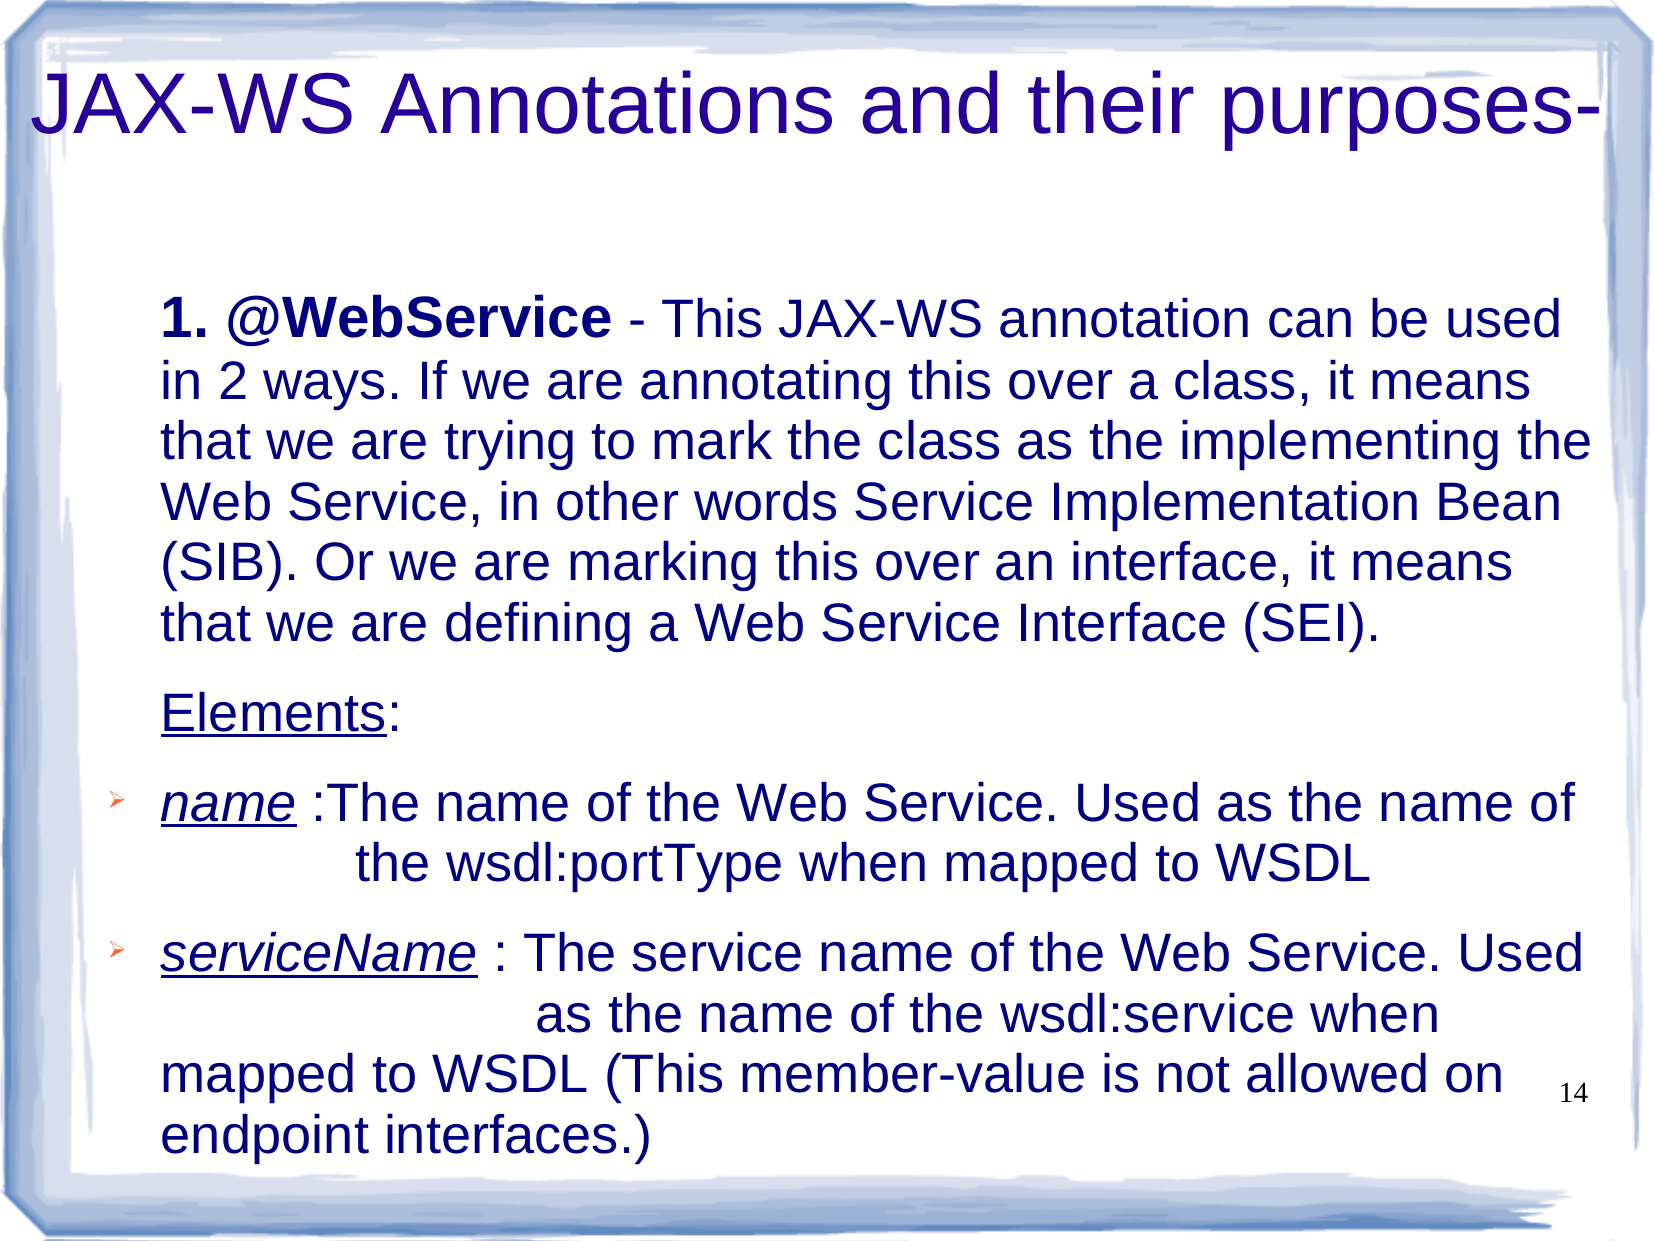

# JAX-WS Annotations and their purposes-
1. @WebService - This JAX-WS annotation can be used in 2 ways. If we are annotating this over a class, it means that we are trying to mark the class as the implementing the Web Service, in other words Service Implementation Bean (SIB). Or we are marking this over an interface, it means that we are defining a Web Service Interface (SEI).
Elements:
name :The name of the Web Service. Used as the name of the wsdl:portType when mapped to WSDL
serviceName : The service name of the Web Service. Used as the name of the wsdl:service when mapped to WSDL (This member-value is not allowed on endpoint interfaces.)
14